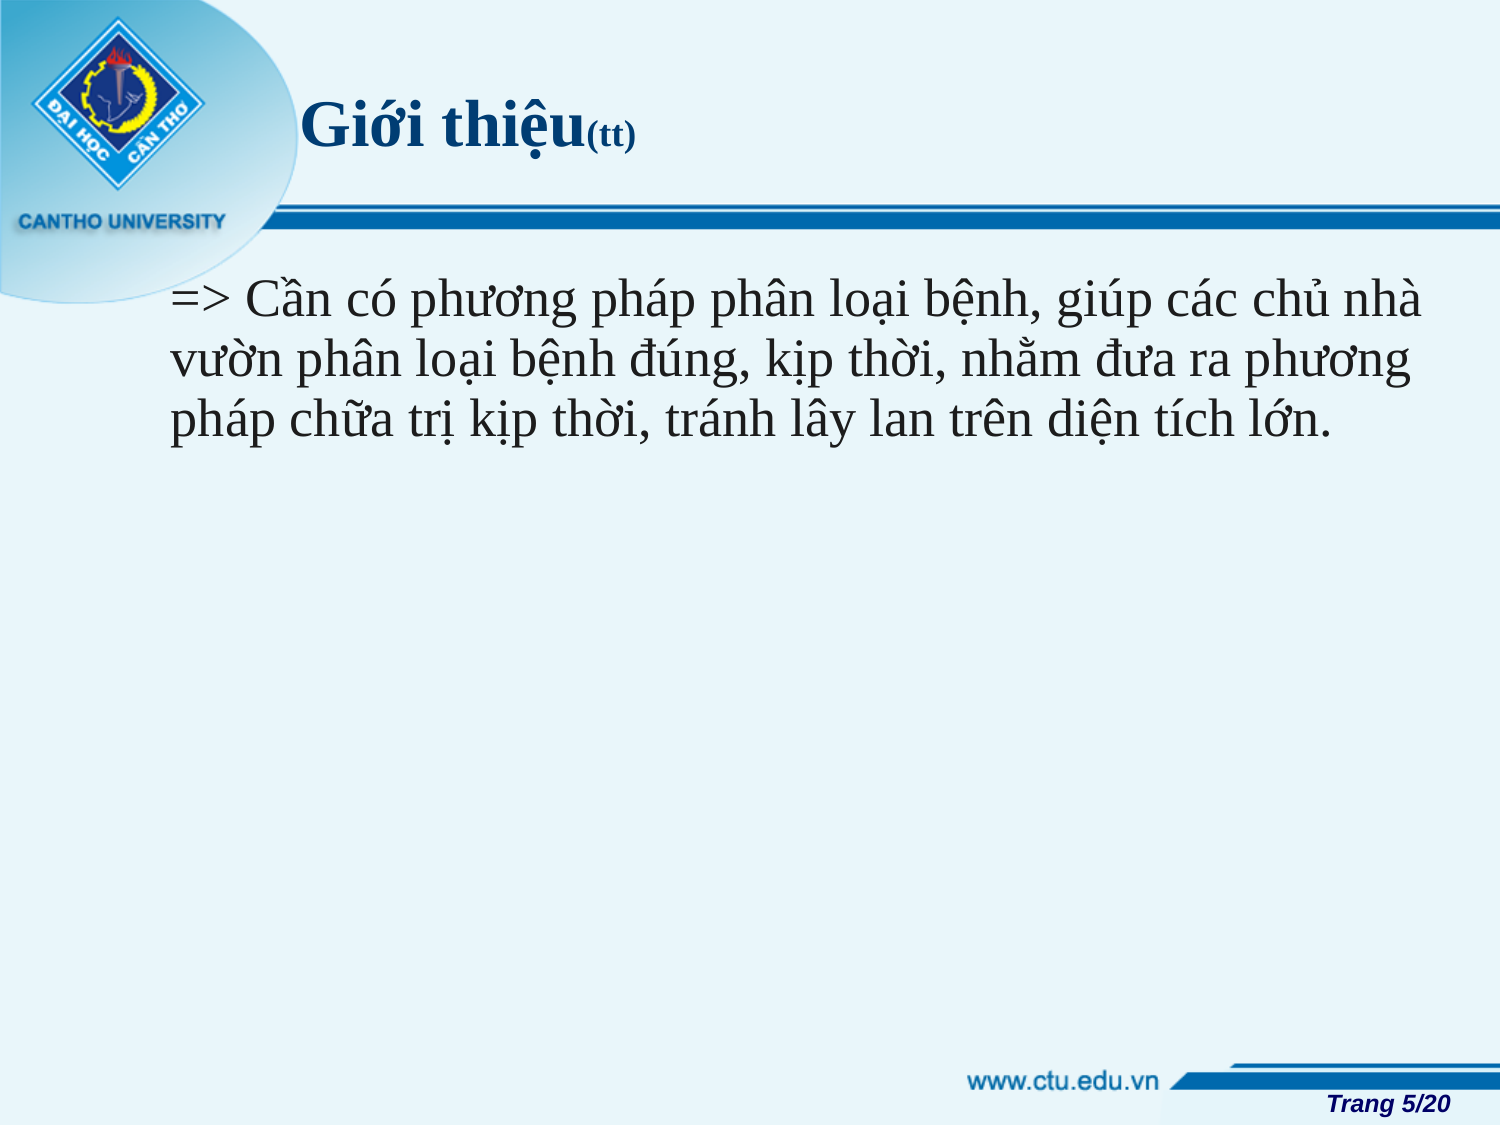

# Giới thiệu(tt)
=> Cần có phương pháp phân loại bệnh, giúp các chủ nhà vườn phân loại bệnh đúng, kịp thời, nhằm đưa ra phương pháp chữa trị kịp thời, tránh lây lan trên diện tích lớn.
Trang 5/20